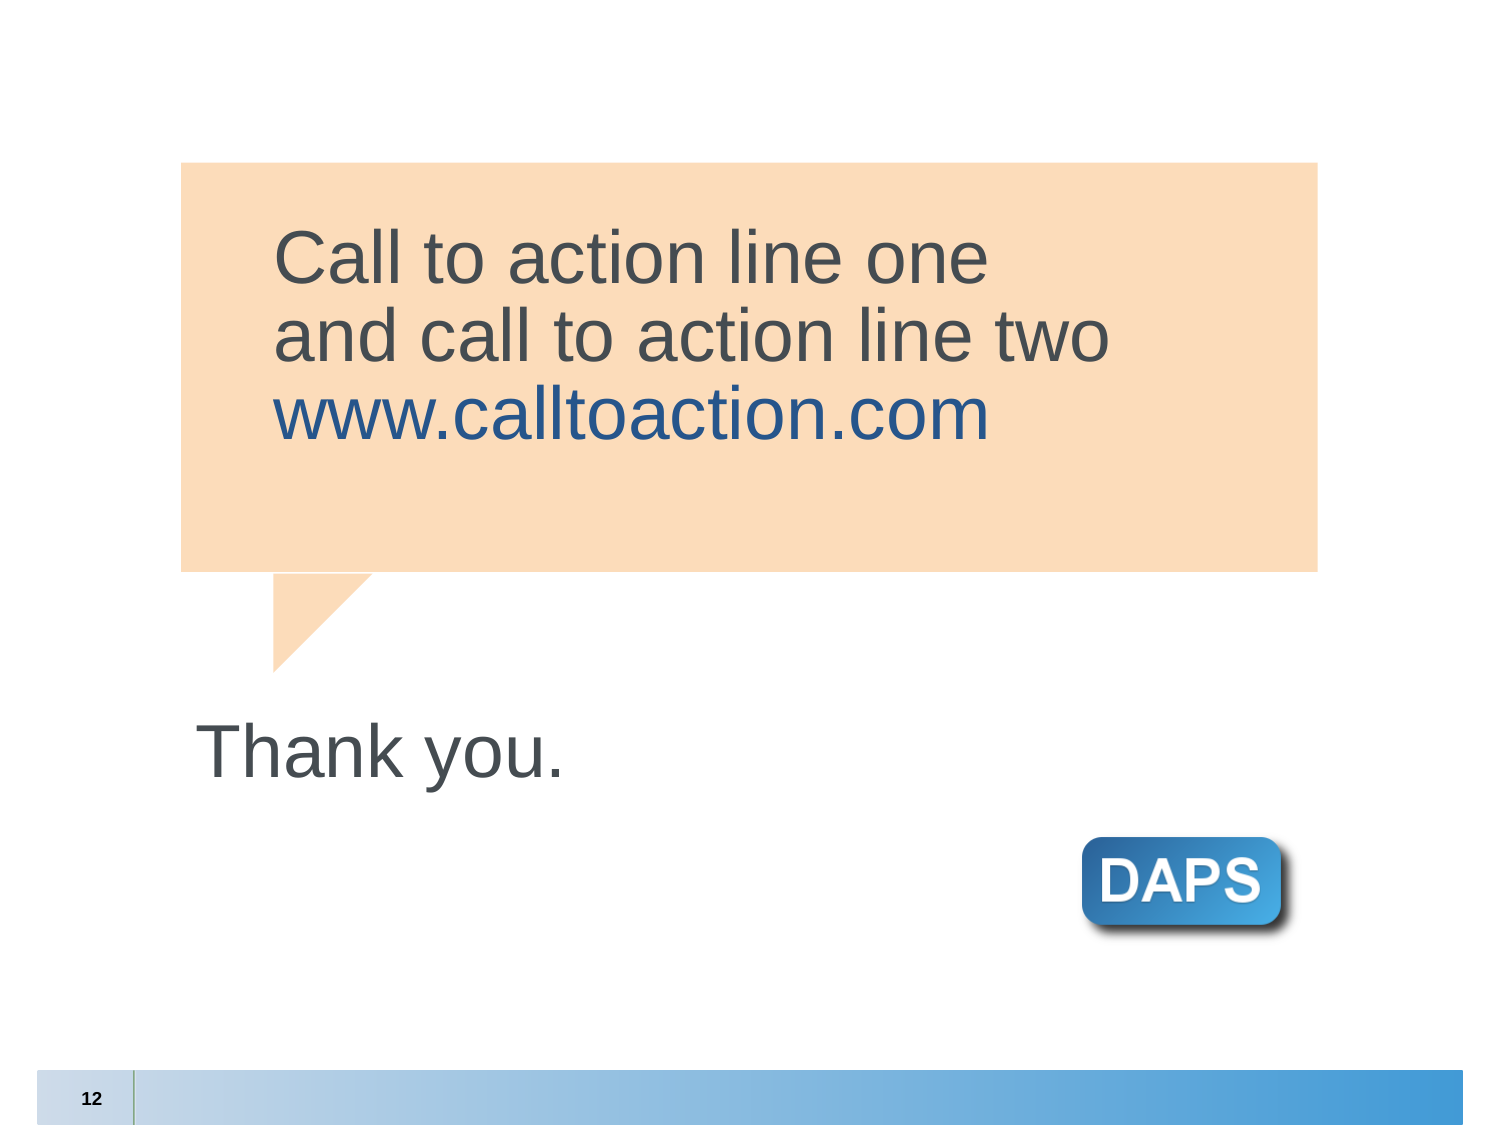

Call to action line one
and call to action line two
www.calltoaction.com